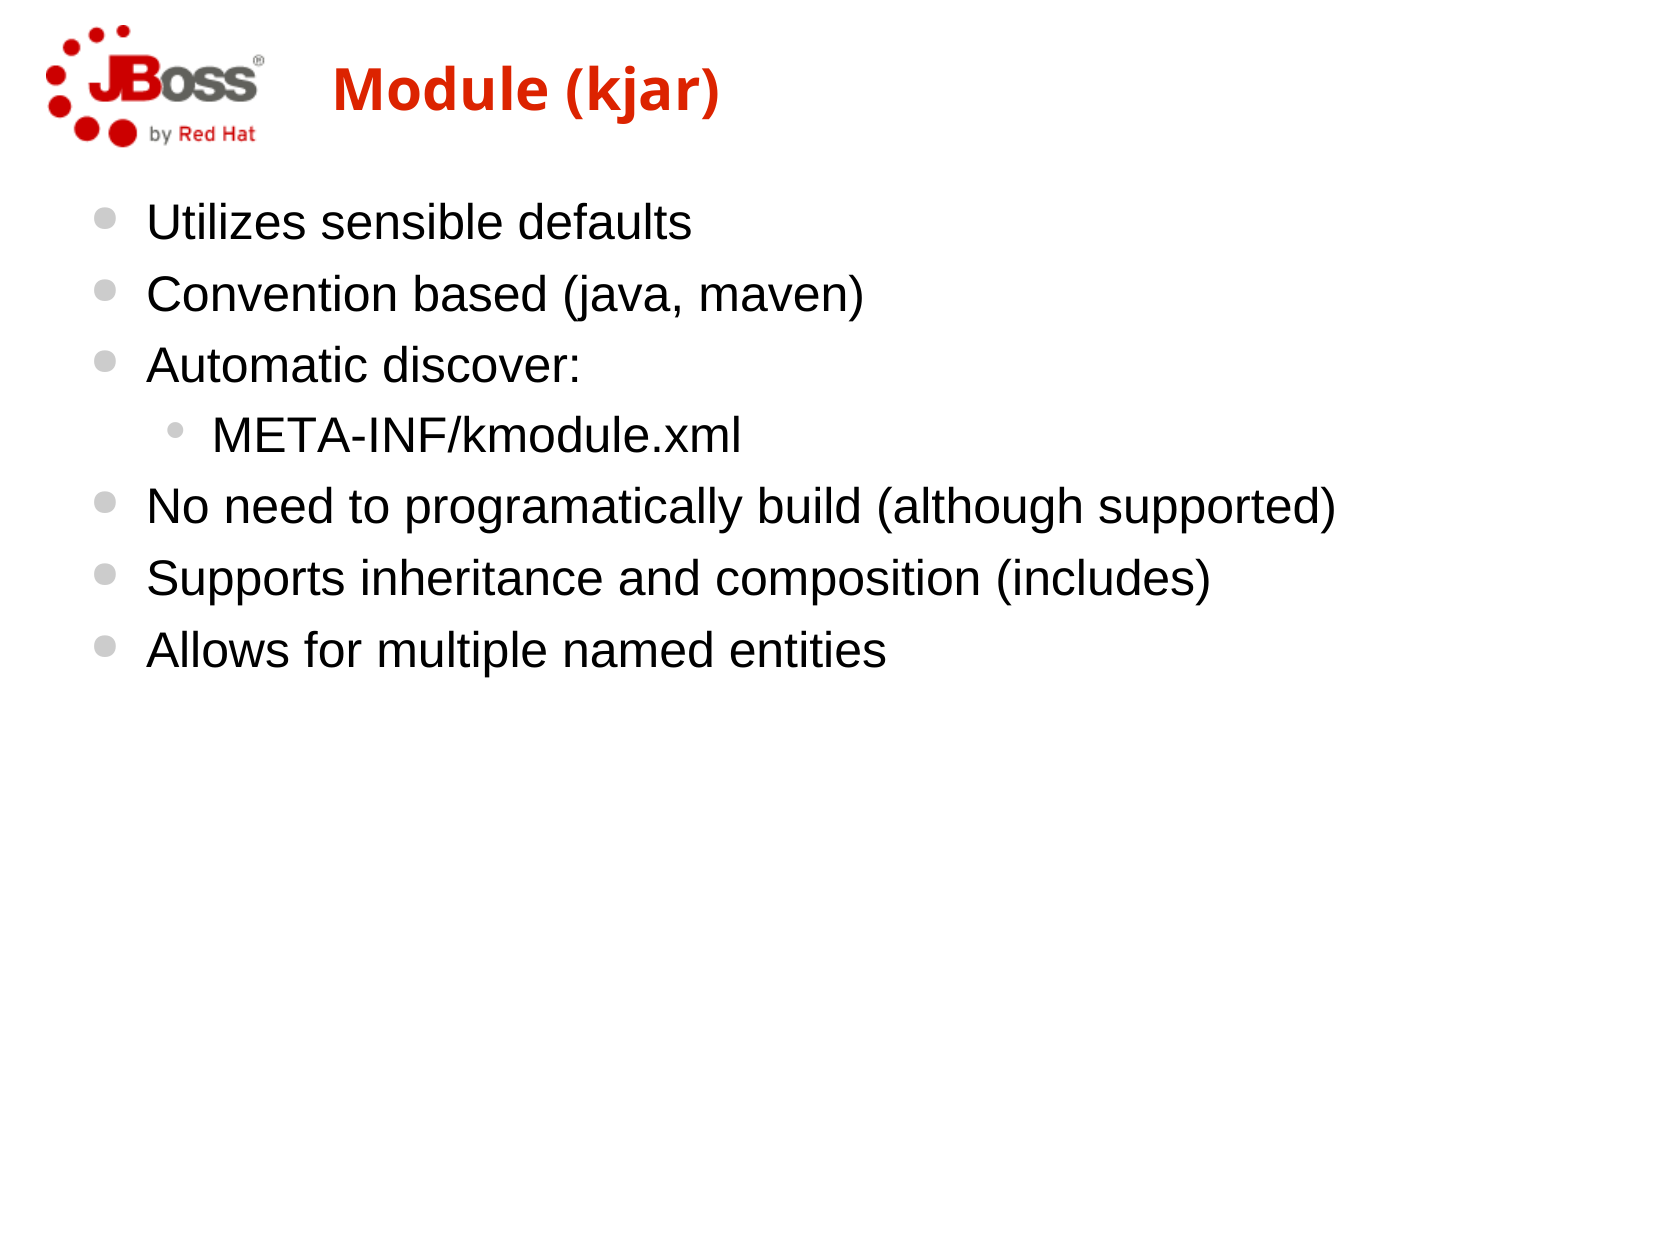

# Module (kjar)
Utilizes sensible defaults
Convention based (java, maven)
Automatic discover:
META-INF/kmodule.xml
No need to programatically build (although supported)
Supports inheritance and composition (includes)
Allows for multiple named entities